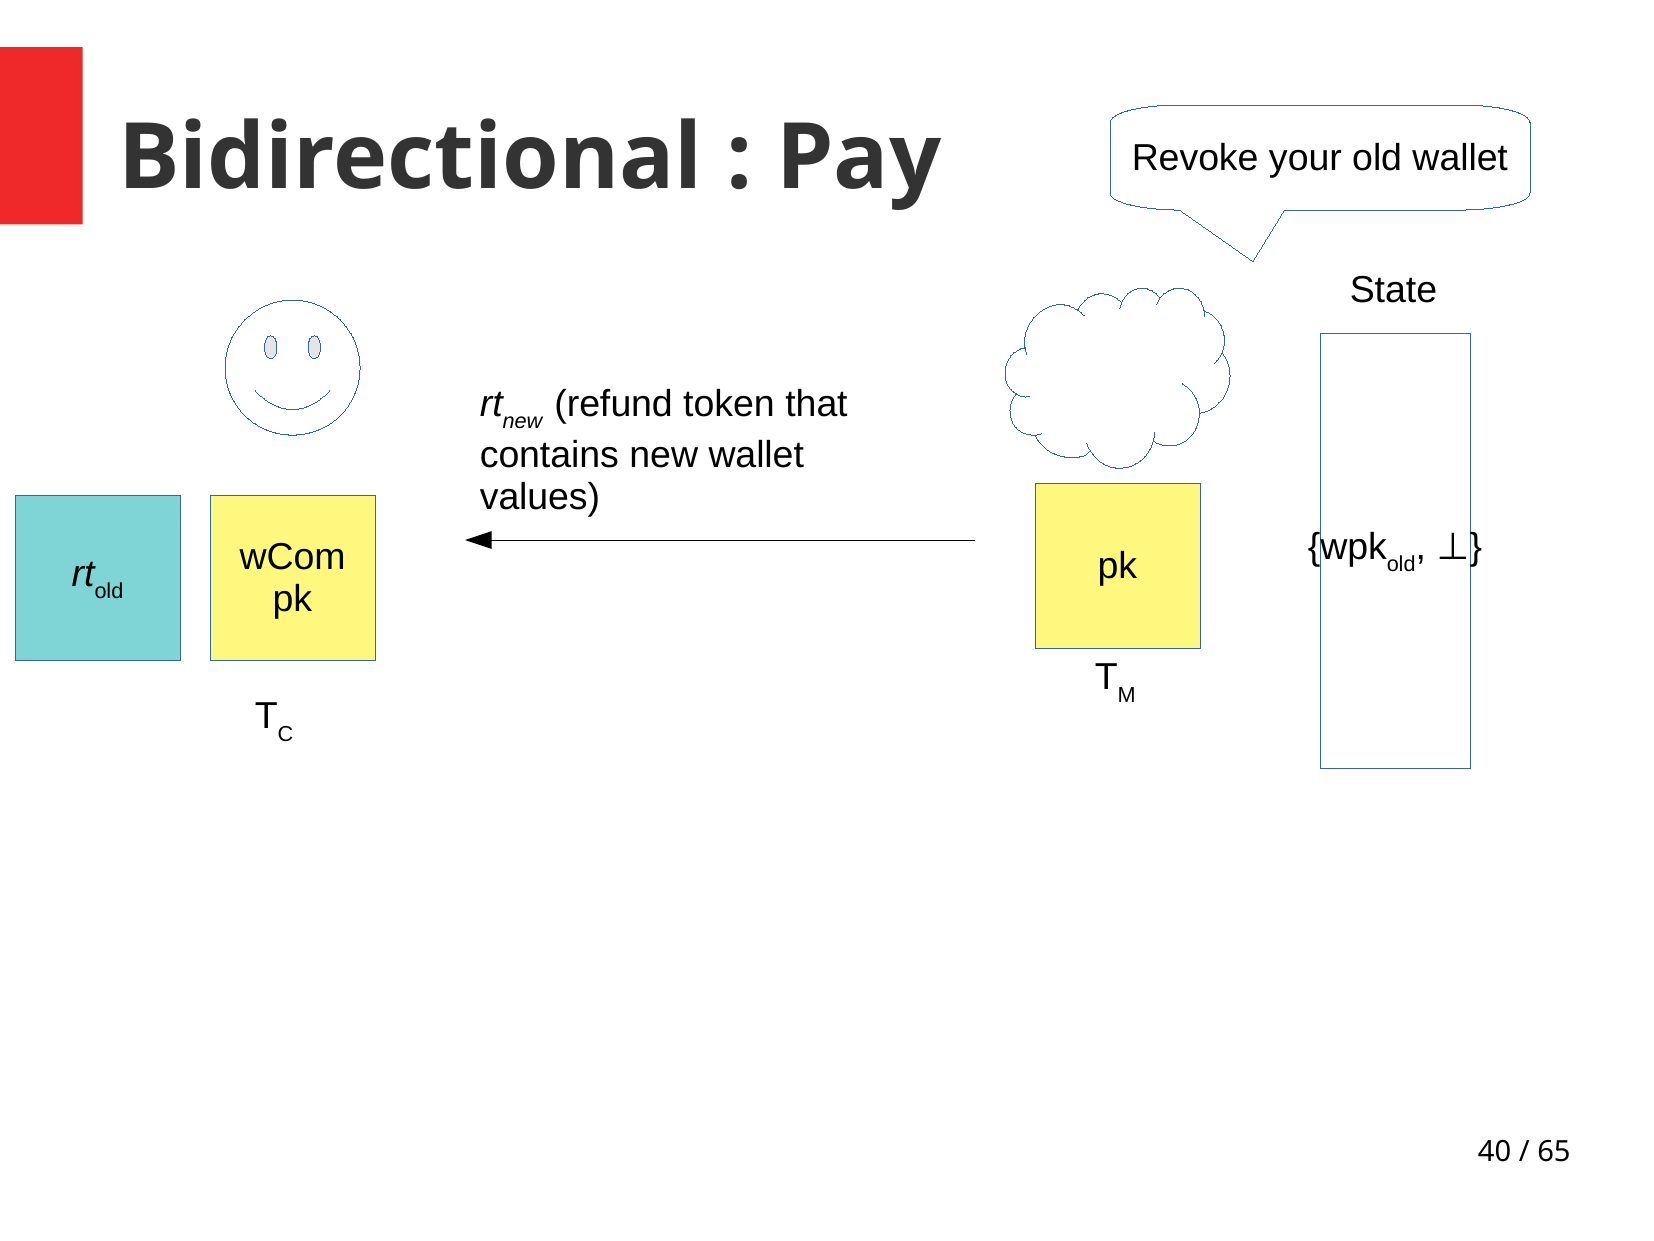

# Bidirectional : Pay
Revoke your old wallet
State
{wpkold, ⊥}
rtnew (refund token that contains new wallet values)
pk
rtold
wCom
pk
TM
TC
40